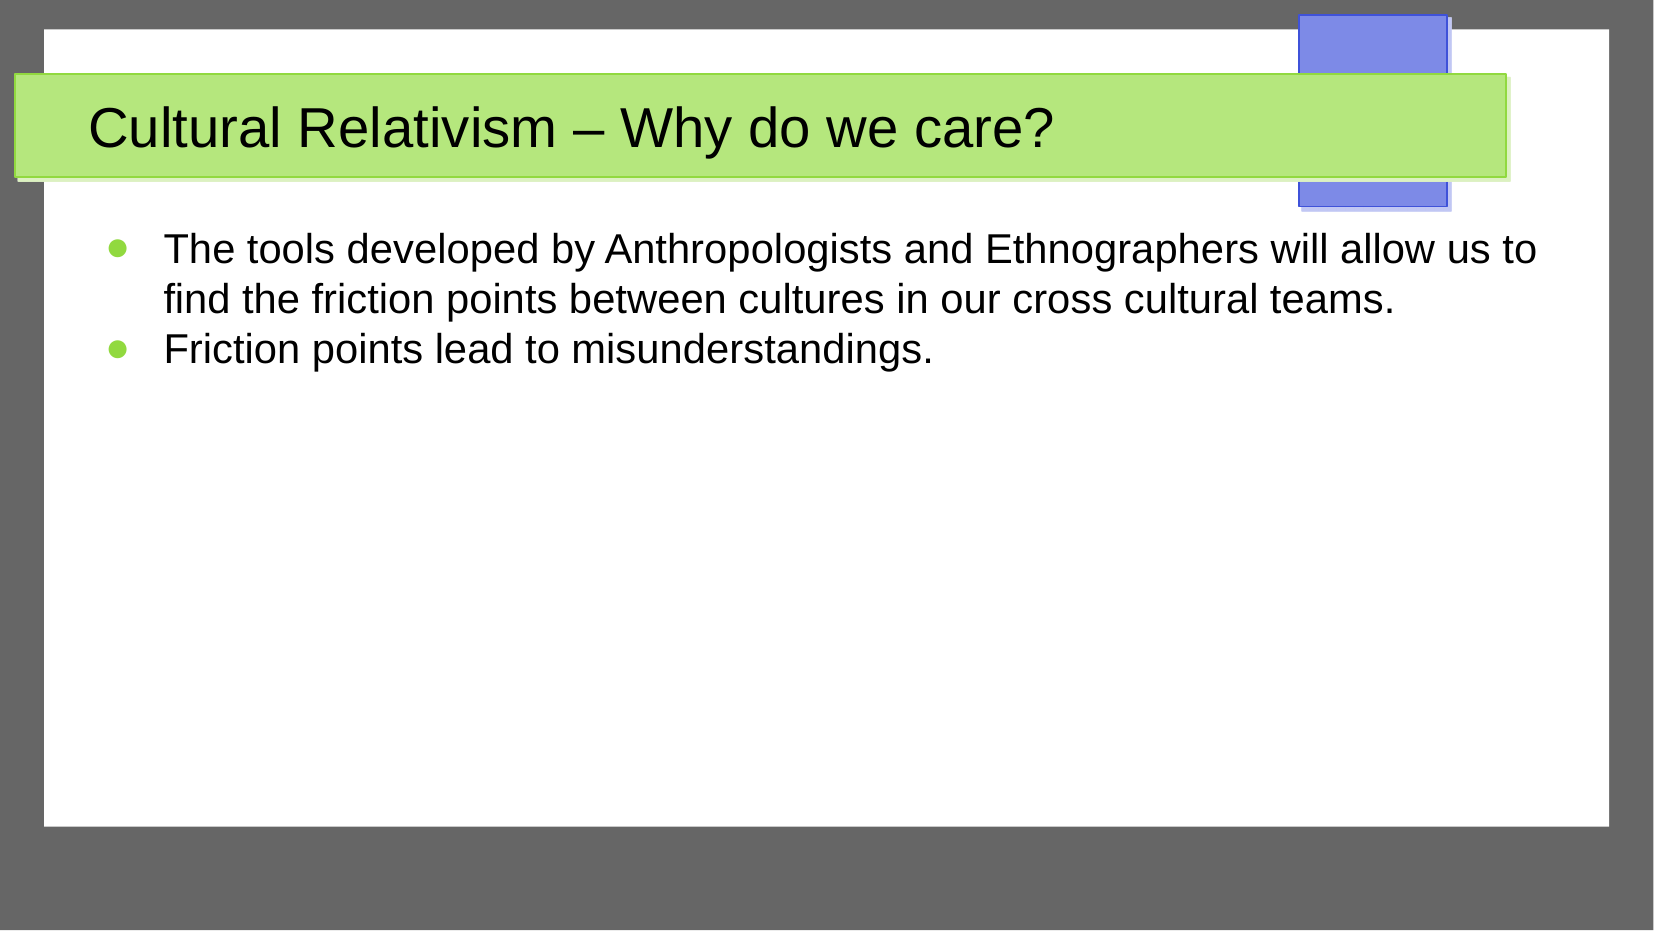

Cultural Relativism – Why do we care?
The tools developed by Anthropologists and Ethnographers will allow us to find the friction points between cultures in our cross cultural teams.
Friction points lead to misunderstandings.